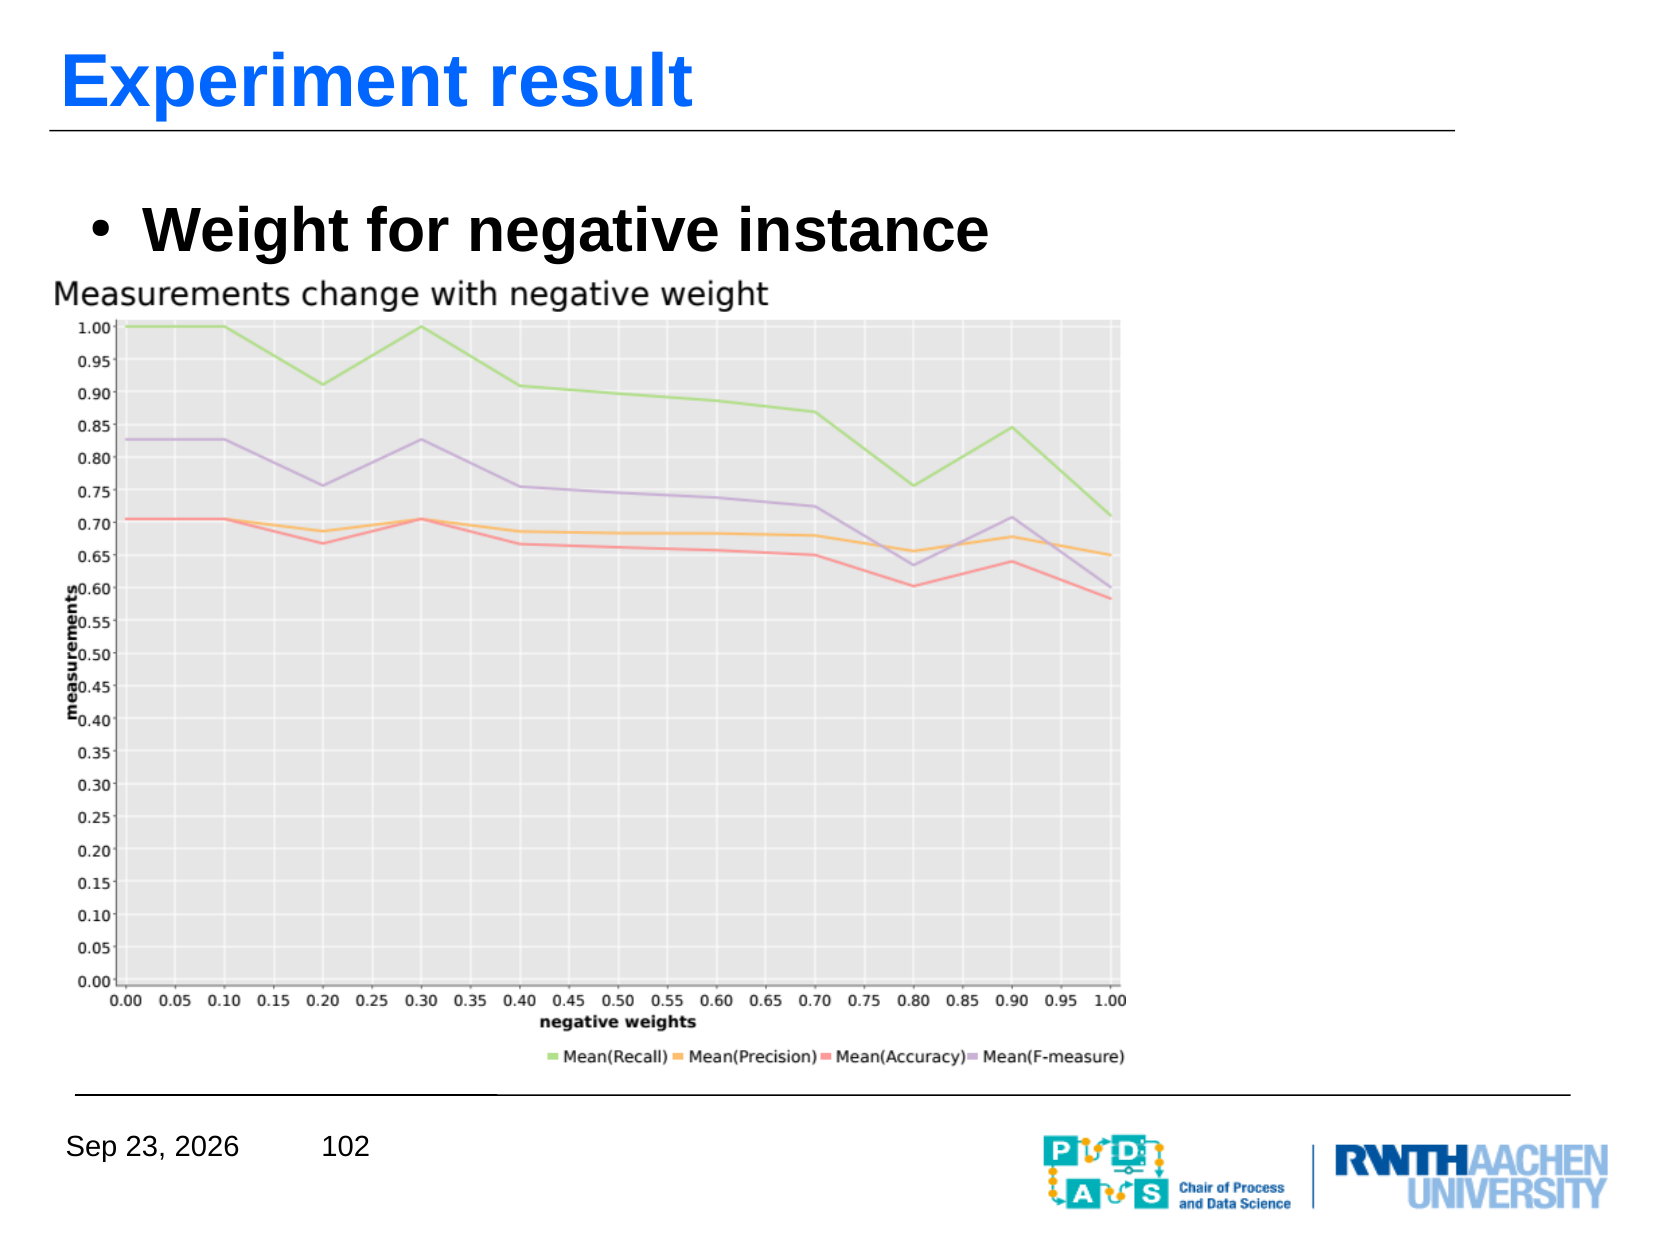

# Experiment result
Weight for negative instance